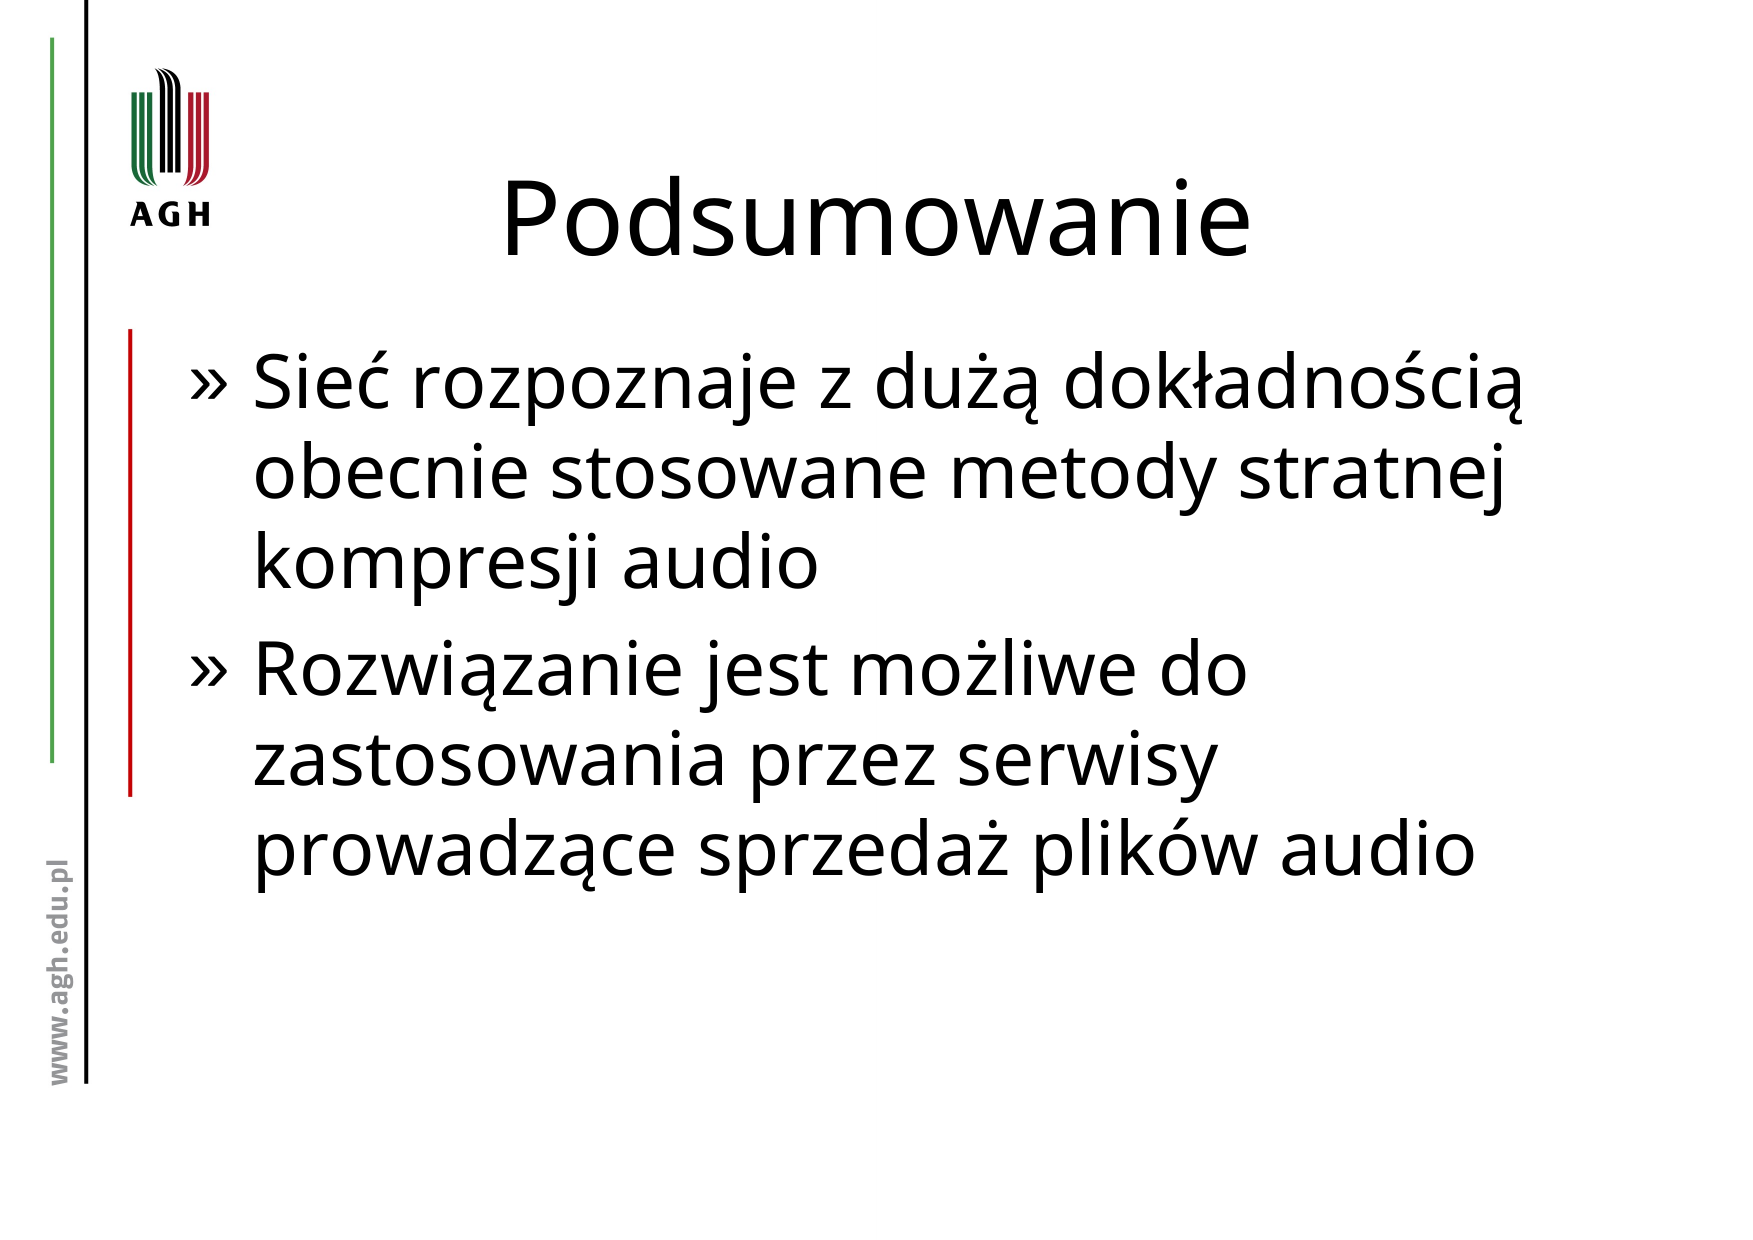

# Podsumowanie
Sieć rozpoznaje z dużą dokładnością obecnie stosowane metody stratnej kompresji audio
Rozwiązanie jest możliwe do zastosowania przez serwisy prowadzące sprzedaż plików audio